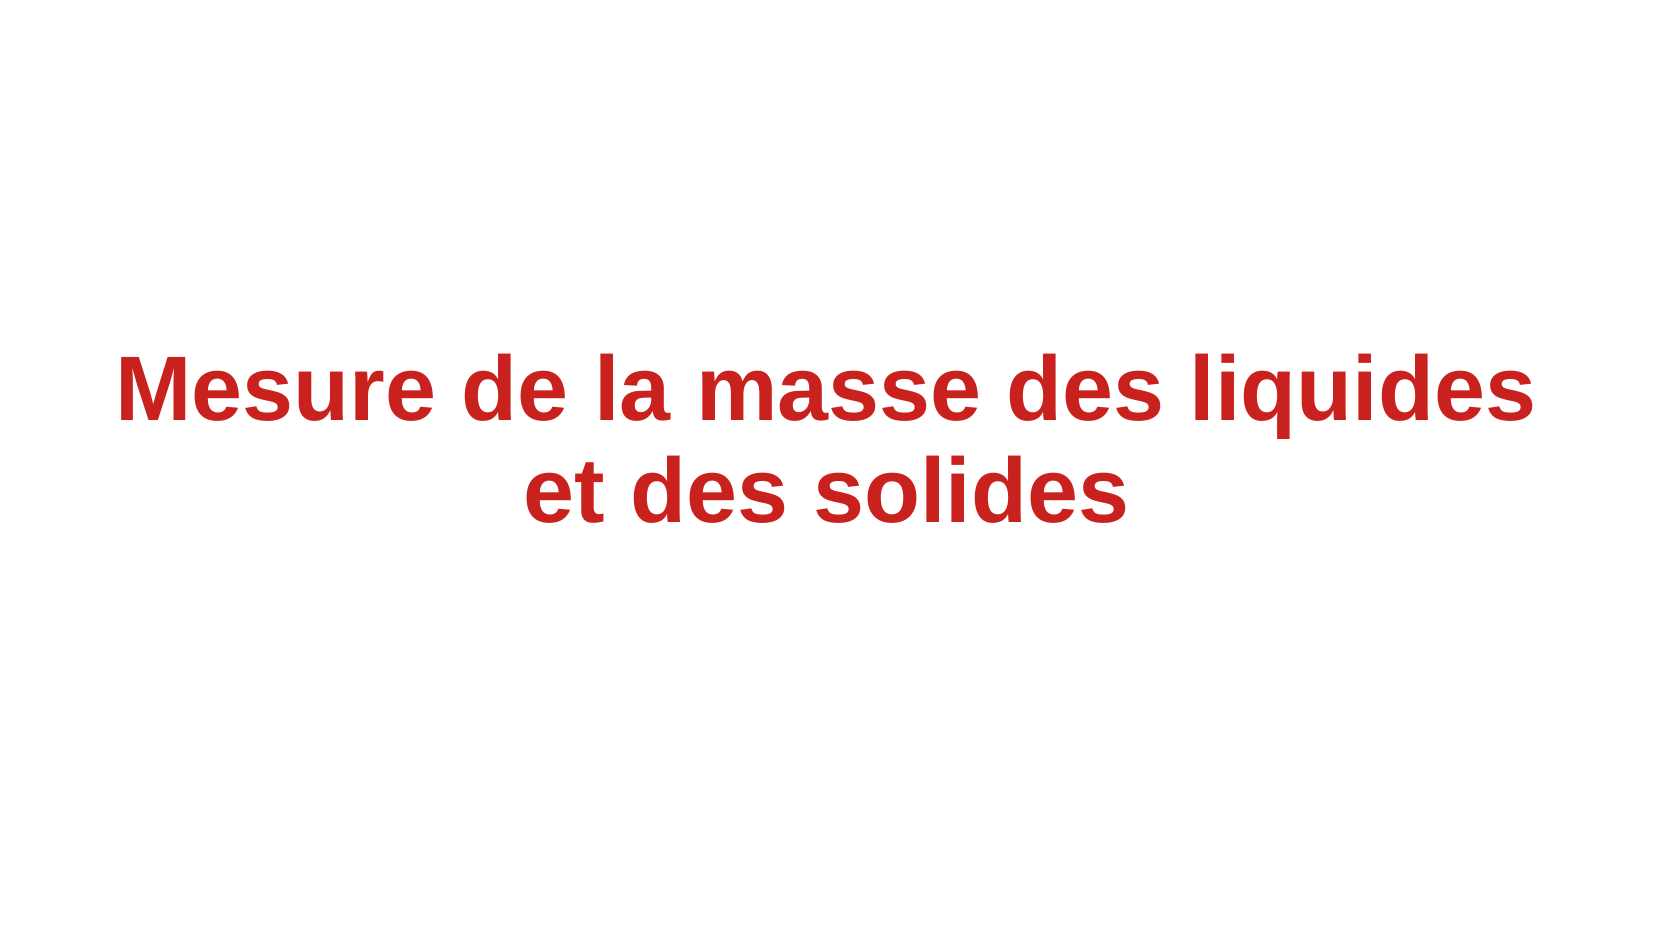

# Mesure de la masse des liquides et des solides